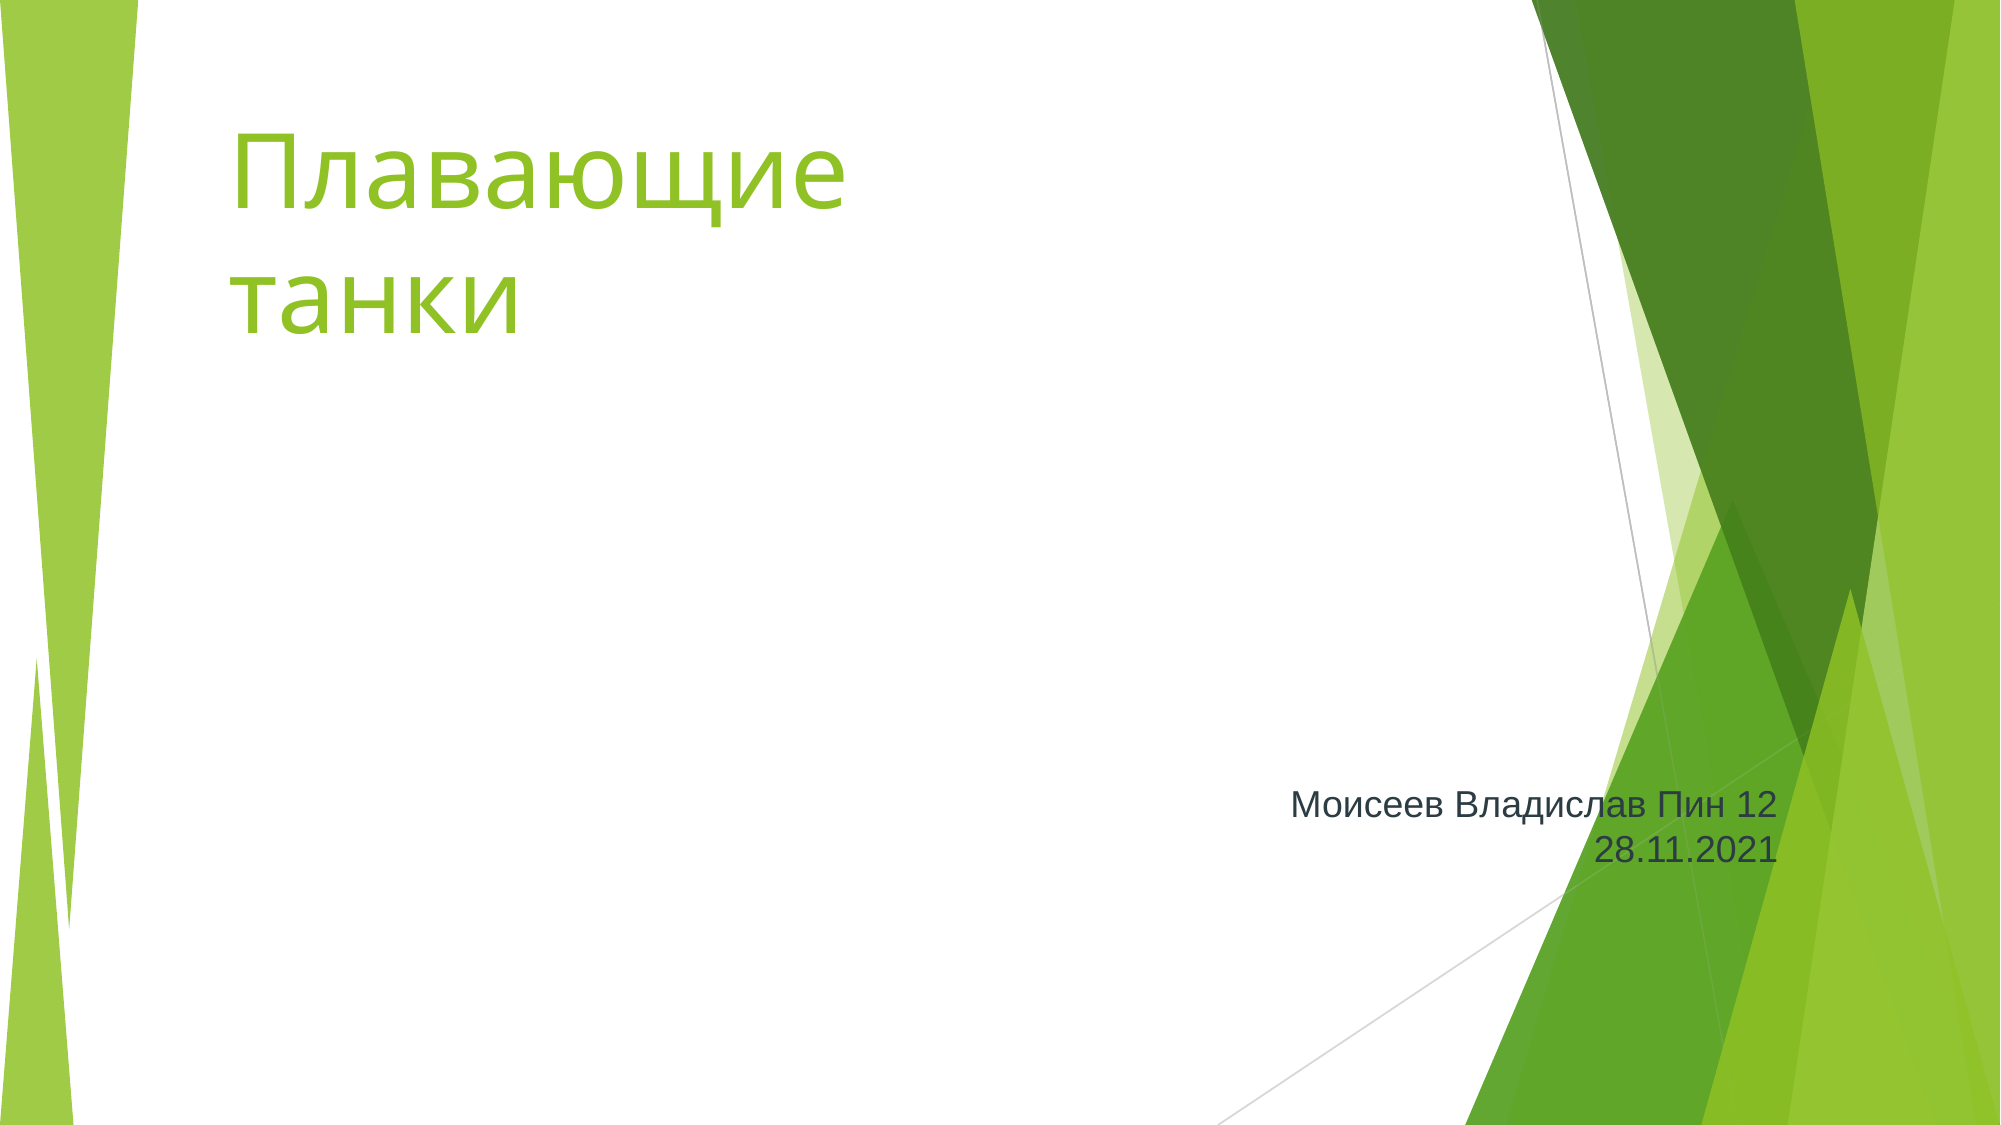

# Плавающие танки
Моисеев Владислав Пин 12
28.11.2021